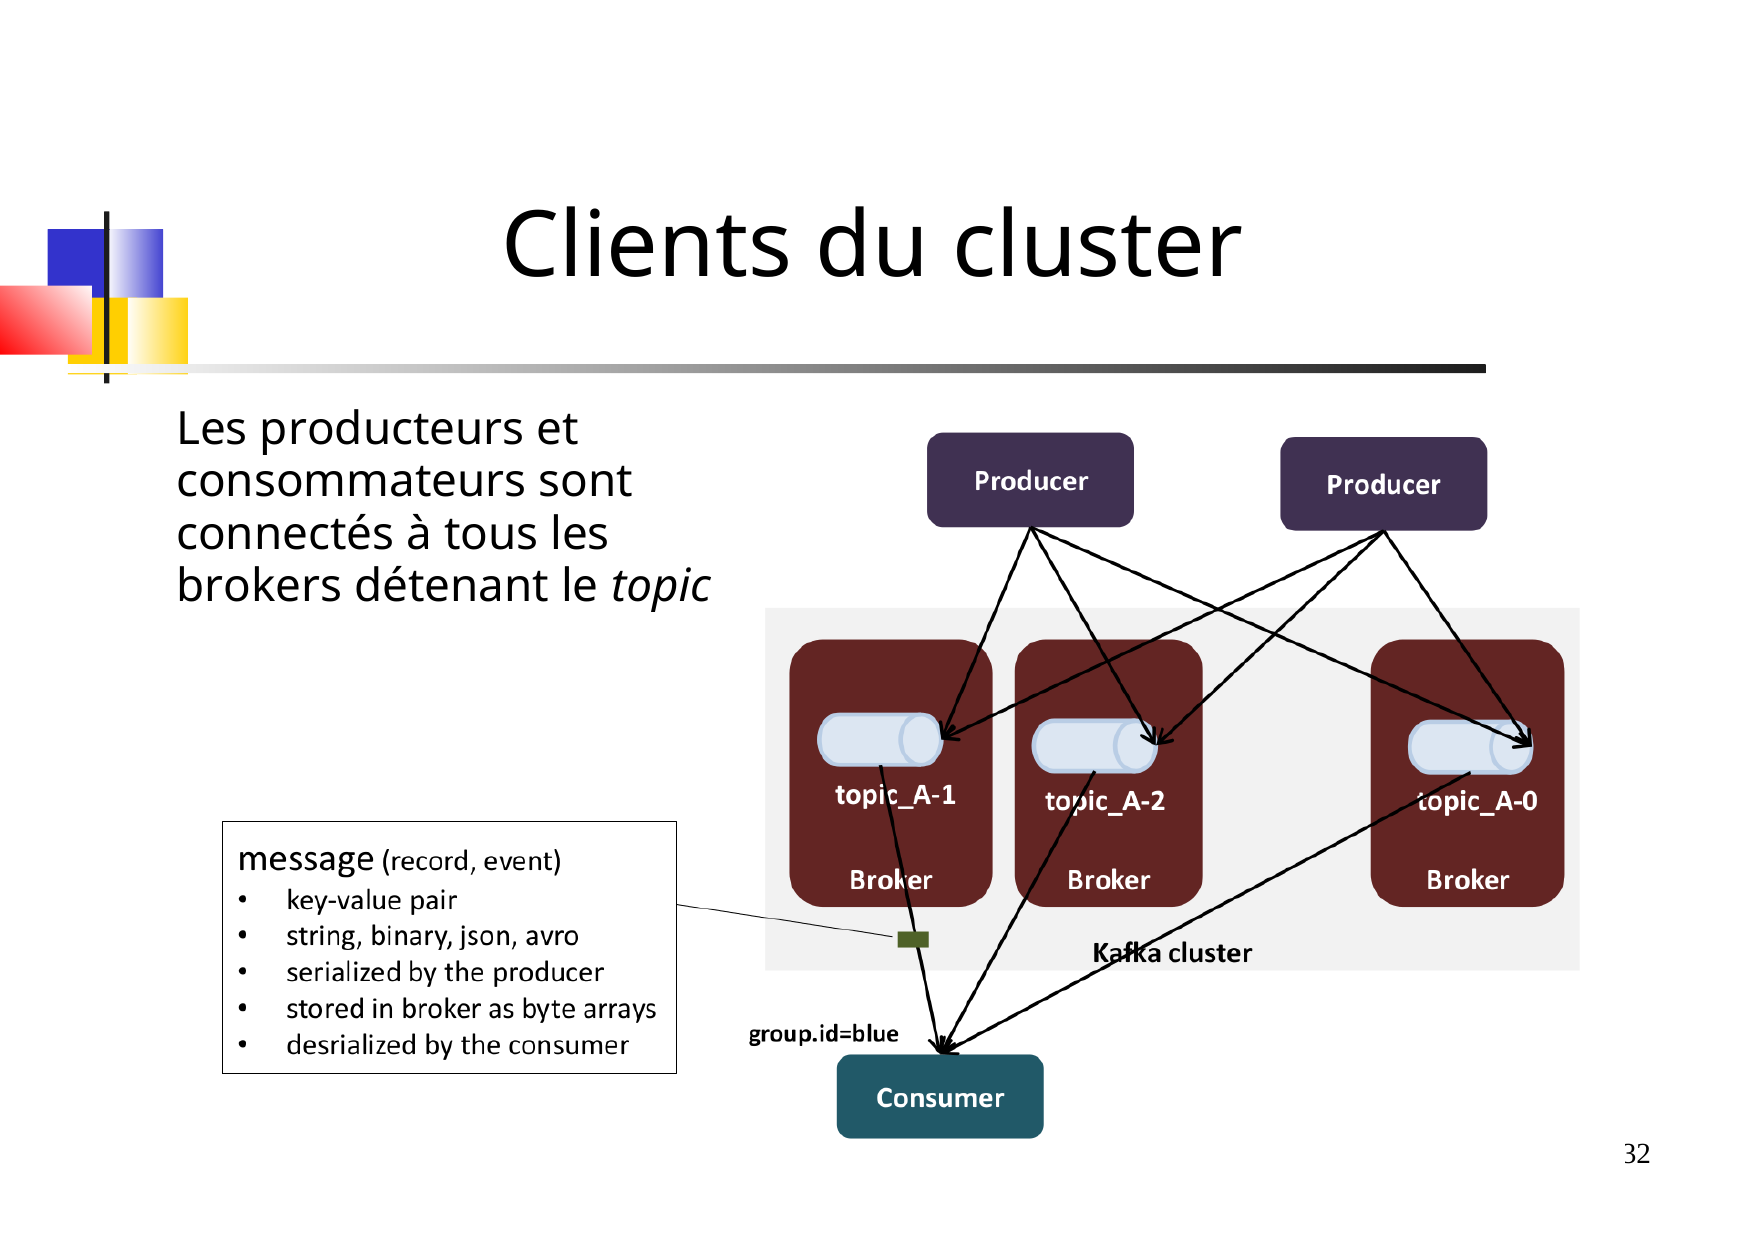

# Clients du cluster
Les producteurs et consommateurs sont connectés à tous les brokers détenant le topic